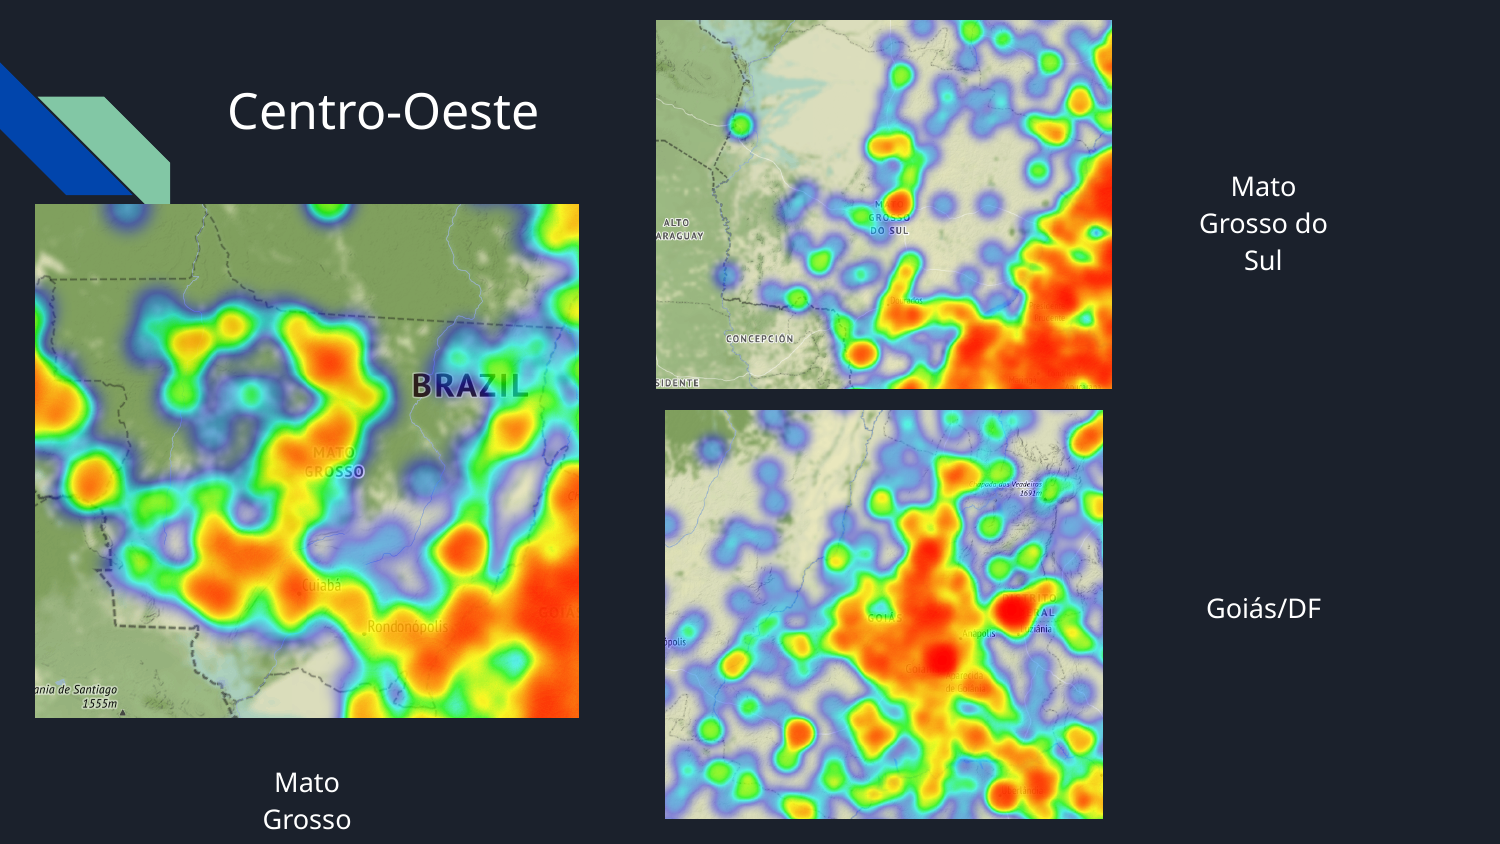

# Centro-Oeste
Mato Grosso do Sul
Goiás/DF
Mato Grosso